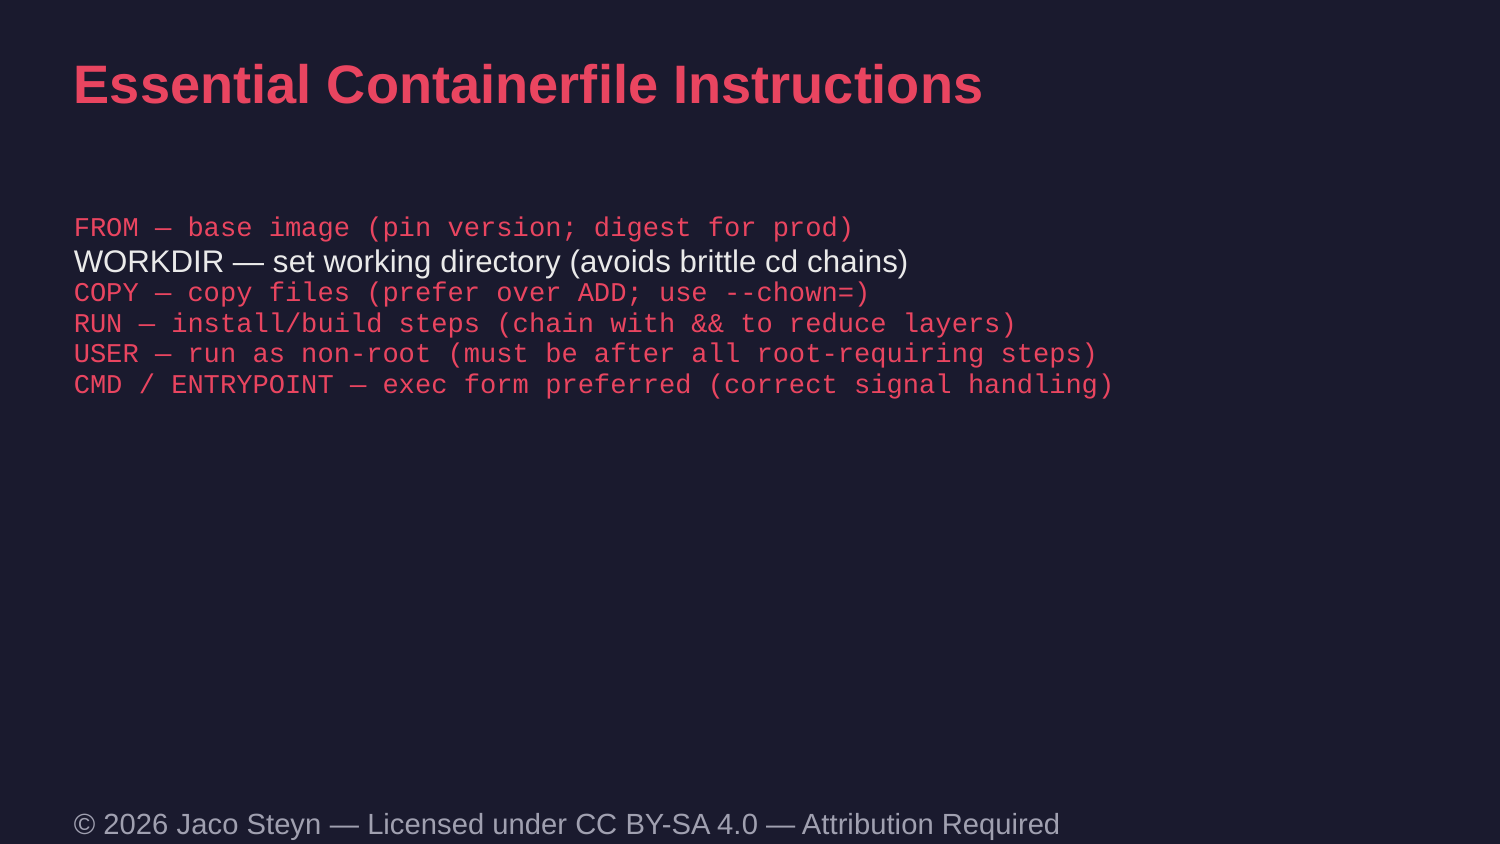

Essential Containerfile Instructions
FROM — base image (pin version; digest for prod)
WORKDIR — set working directory (avoids brittle cd chains)
COPY — copy files (prefer over ADD; use --chown=)
RUN — install/build steps (chain with && to reduce layers)
USER — run as non-root (must be after all root-requiring steps)
CMD / ENTRYPOINT — exec form preferred (correct signal handling)
© 2026 Jaco Steyn — Licensed under CC BY-SA 4.0 — Attribution Required